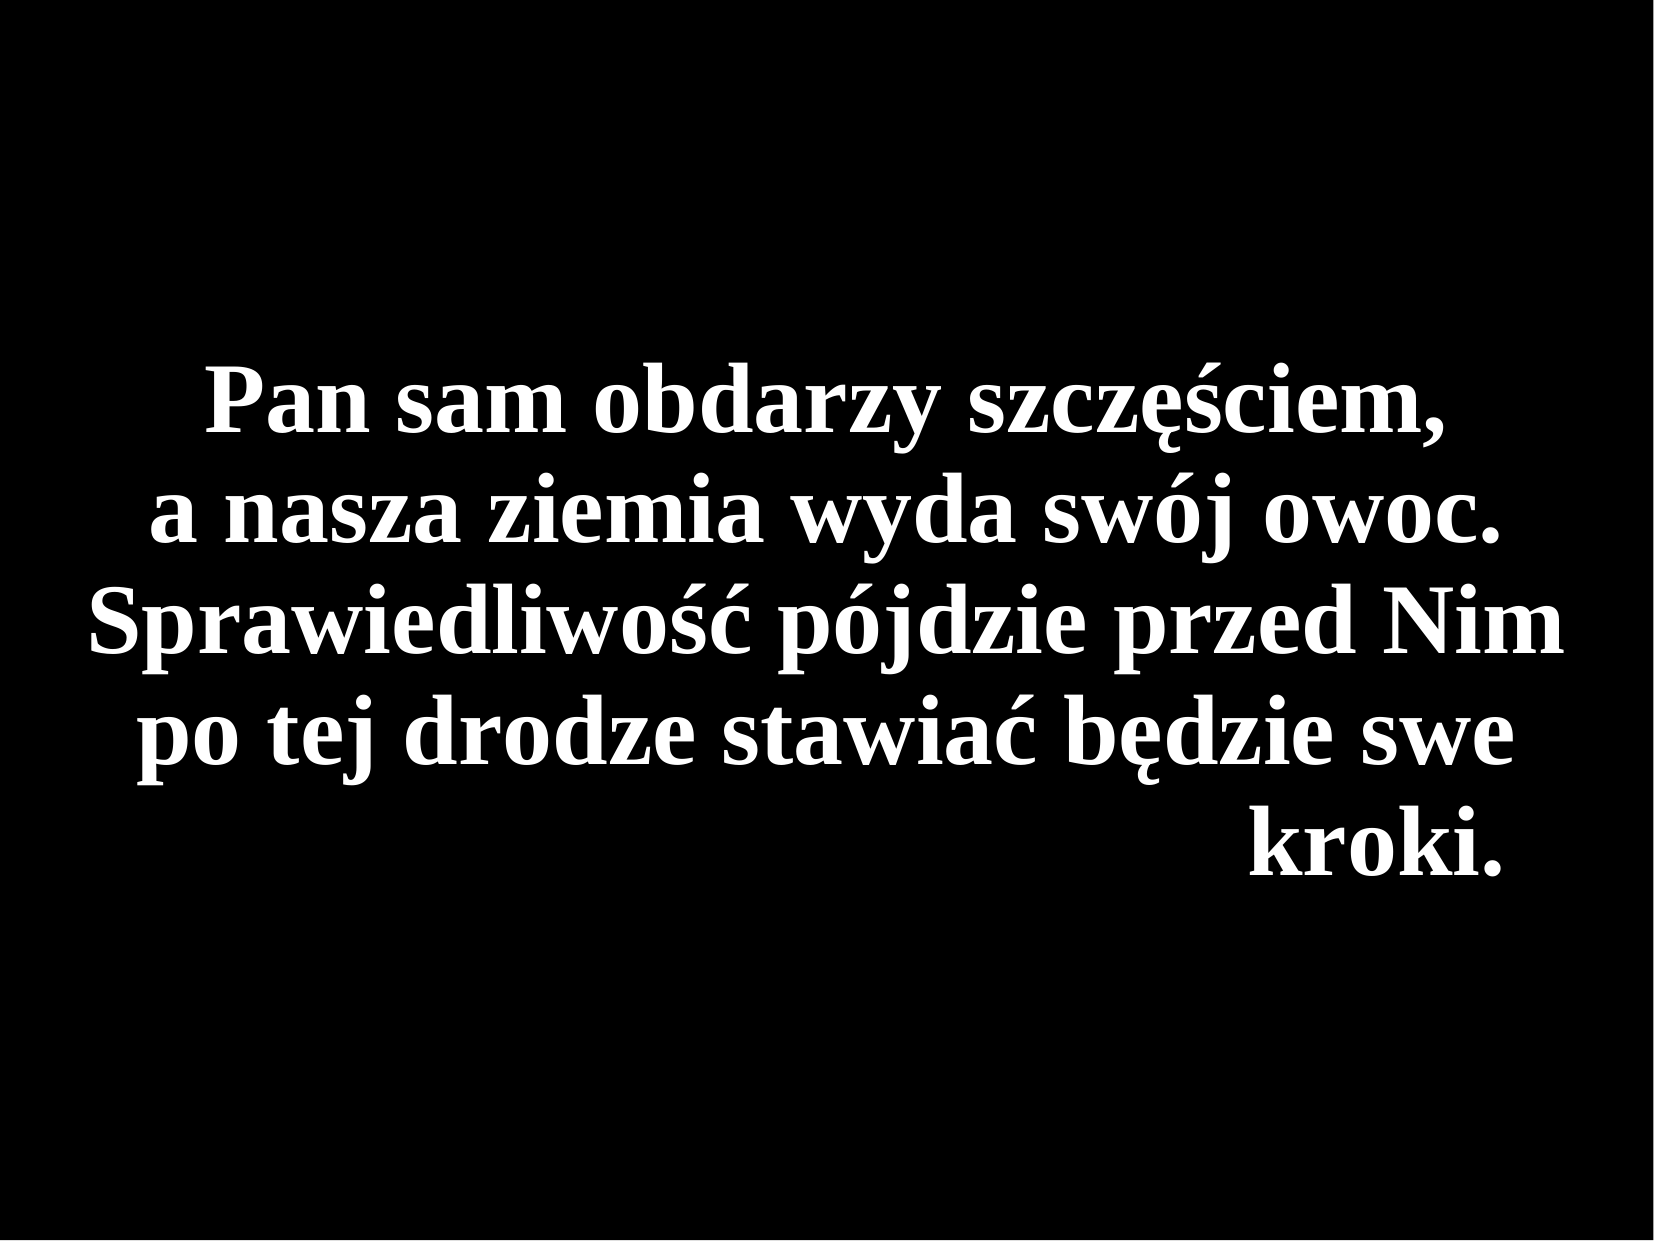

# Pan sam obdarzy szczęściem, a nasza ziemia wyda swój owoc. Sprawiedliwość pójdzie przed Nim po tej drodze stawiać będzie swe kroki.